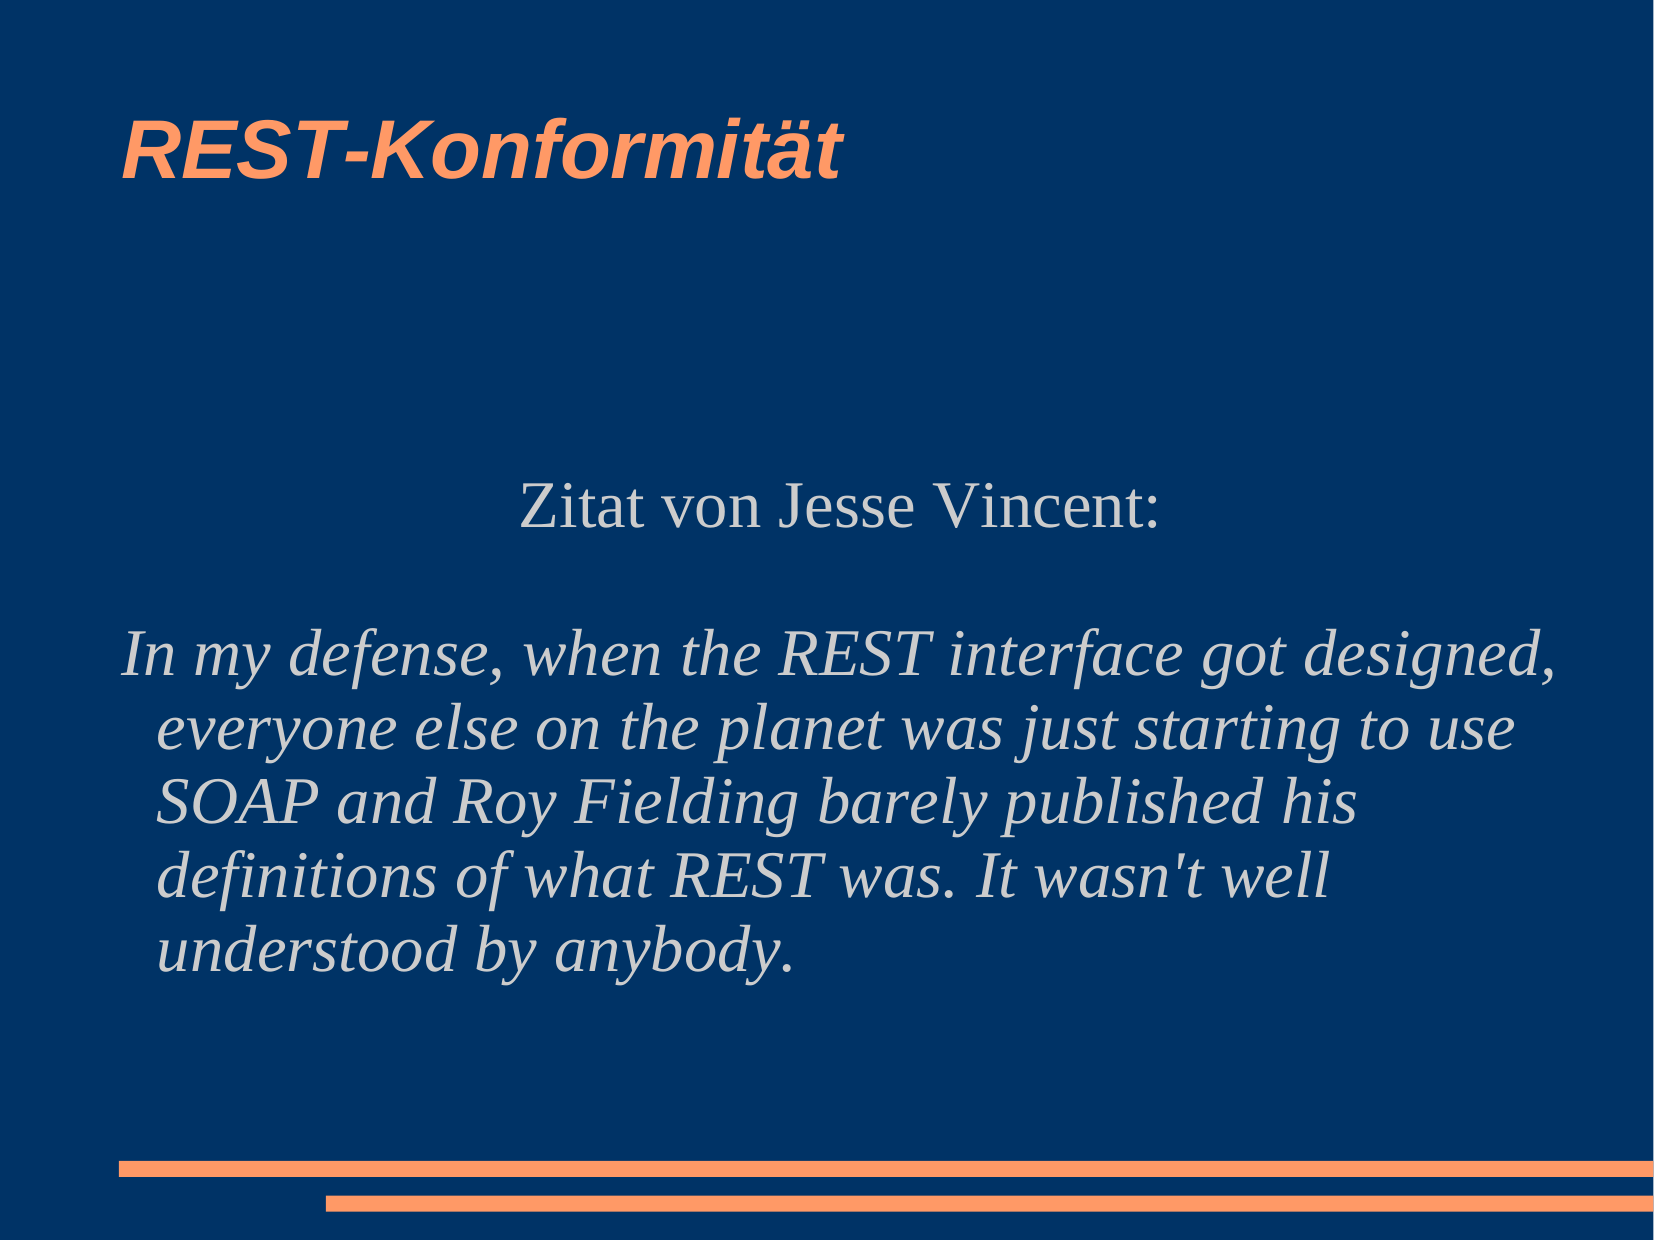

# REST-Konformität
Zitat von Jesse Vincent:
In my defense, when the REST interface got designed, everyone else on the planet was just starting to use SOAP and Roy Fielding barely published his definitions of what REST was. It wasn't well understood by anybody.